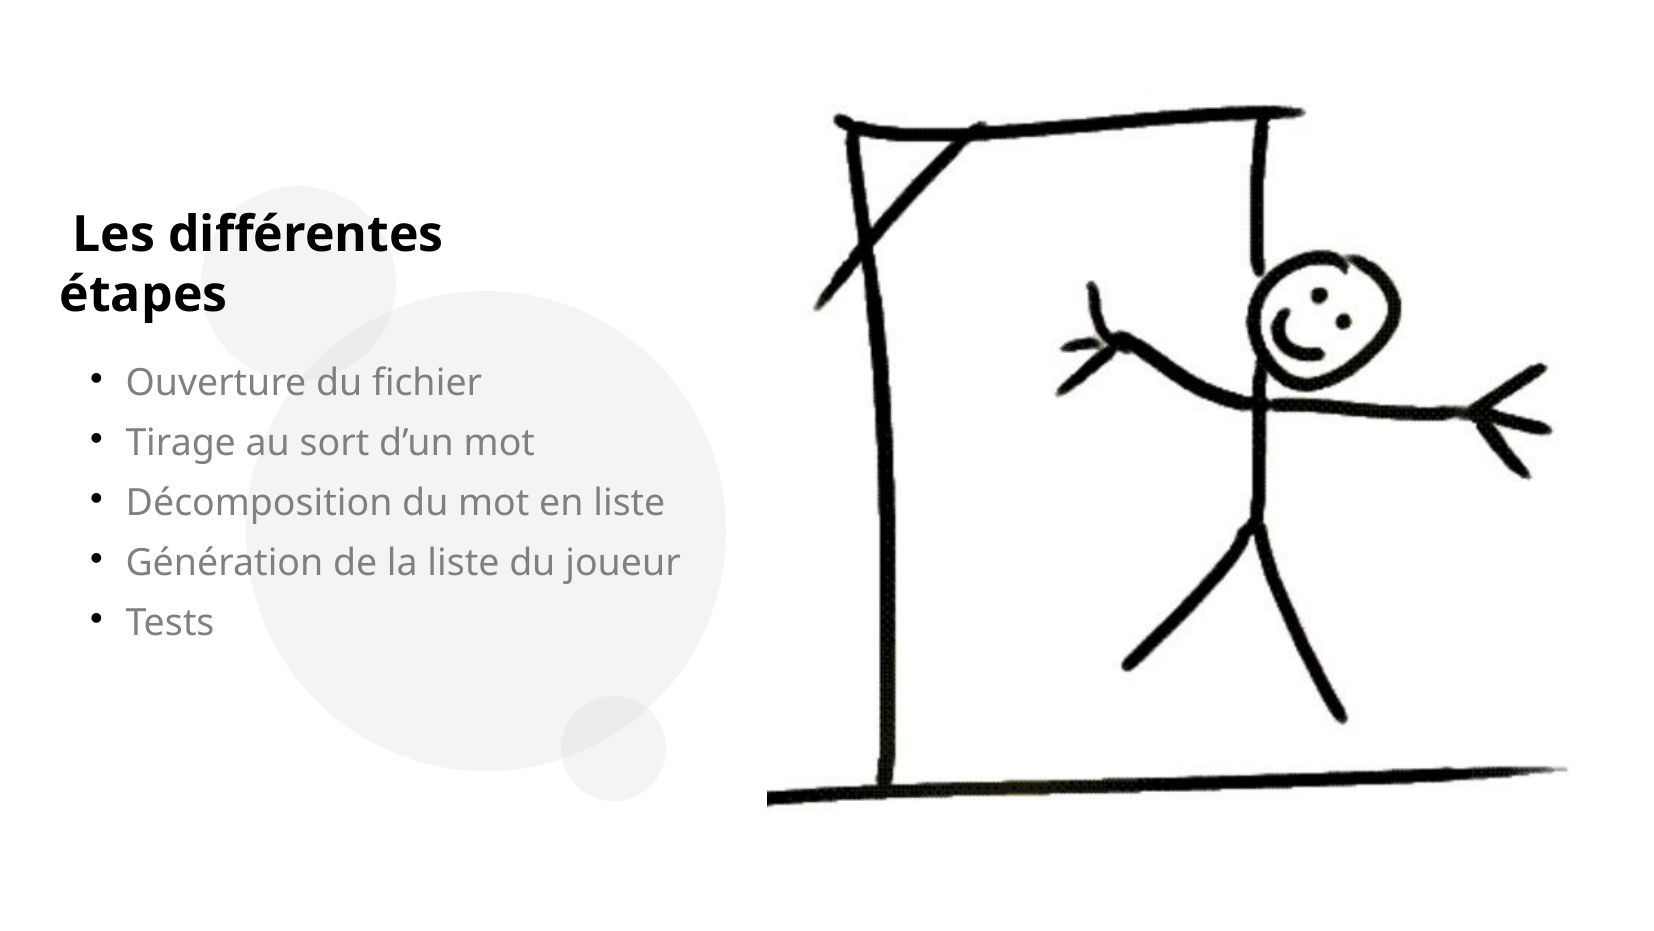

Les différentes étapes
Ouverture du fichier
Tirage au sort d’un mot
Décomposition du mot en liste
Génération de la liste du joueur
Tests